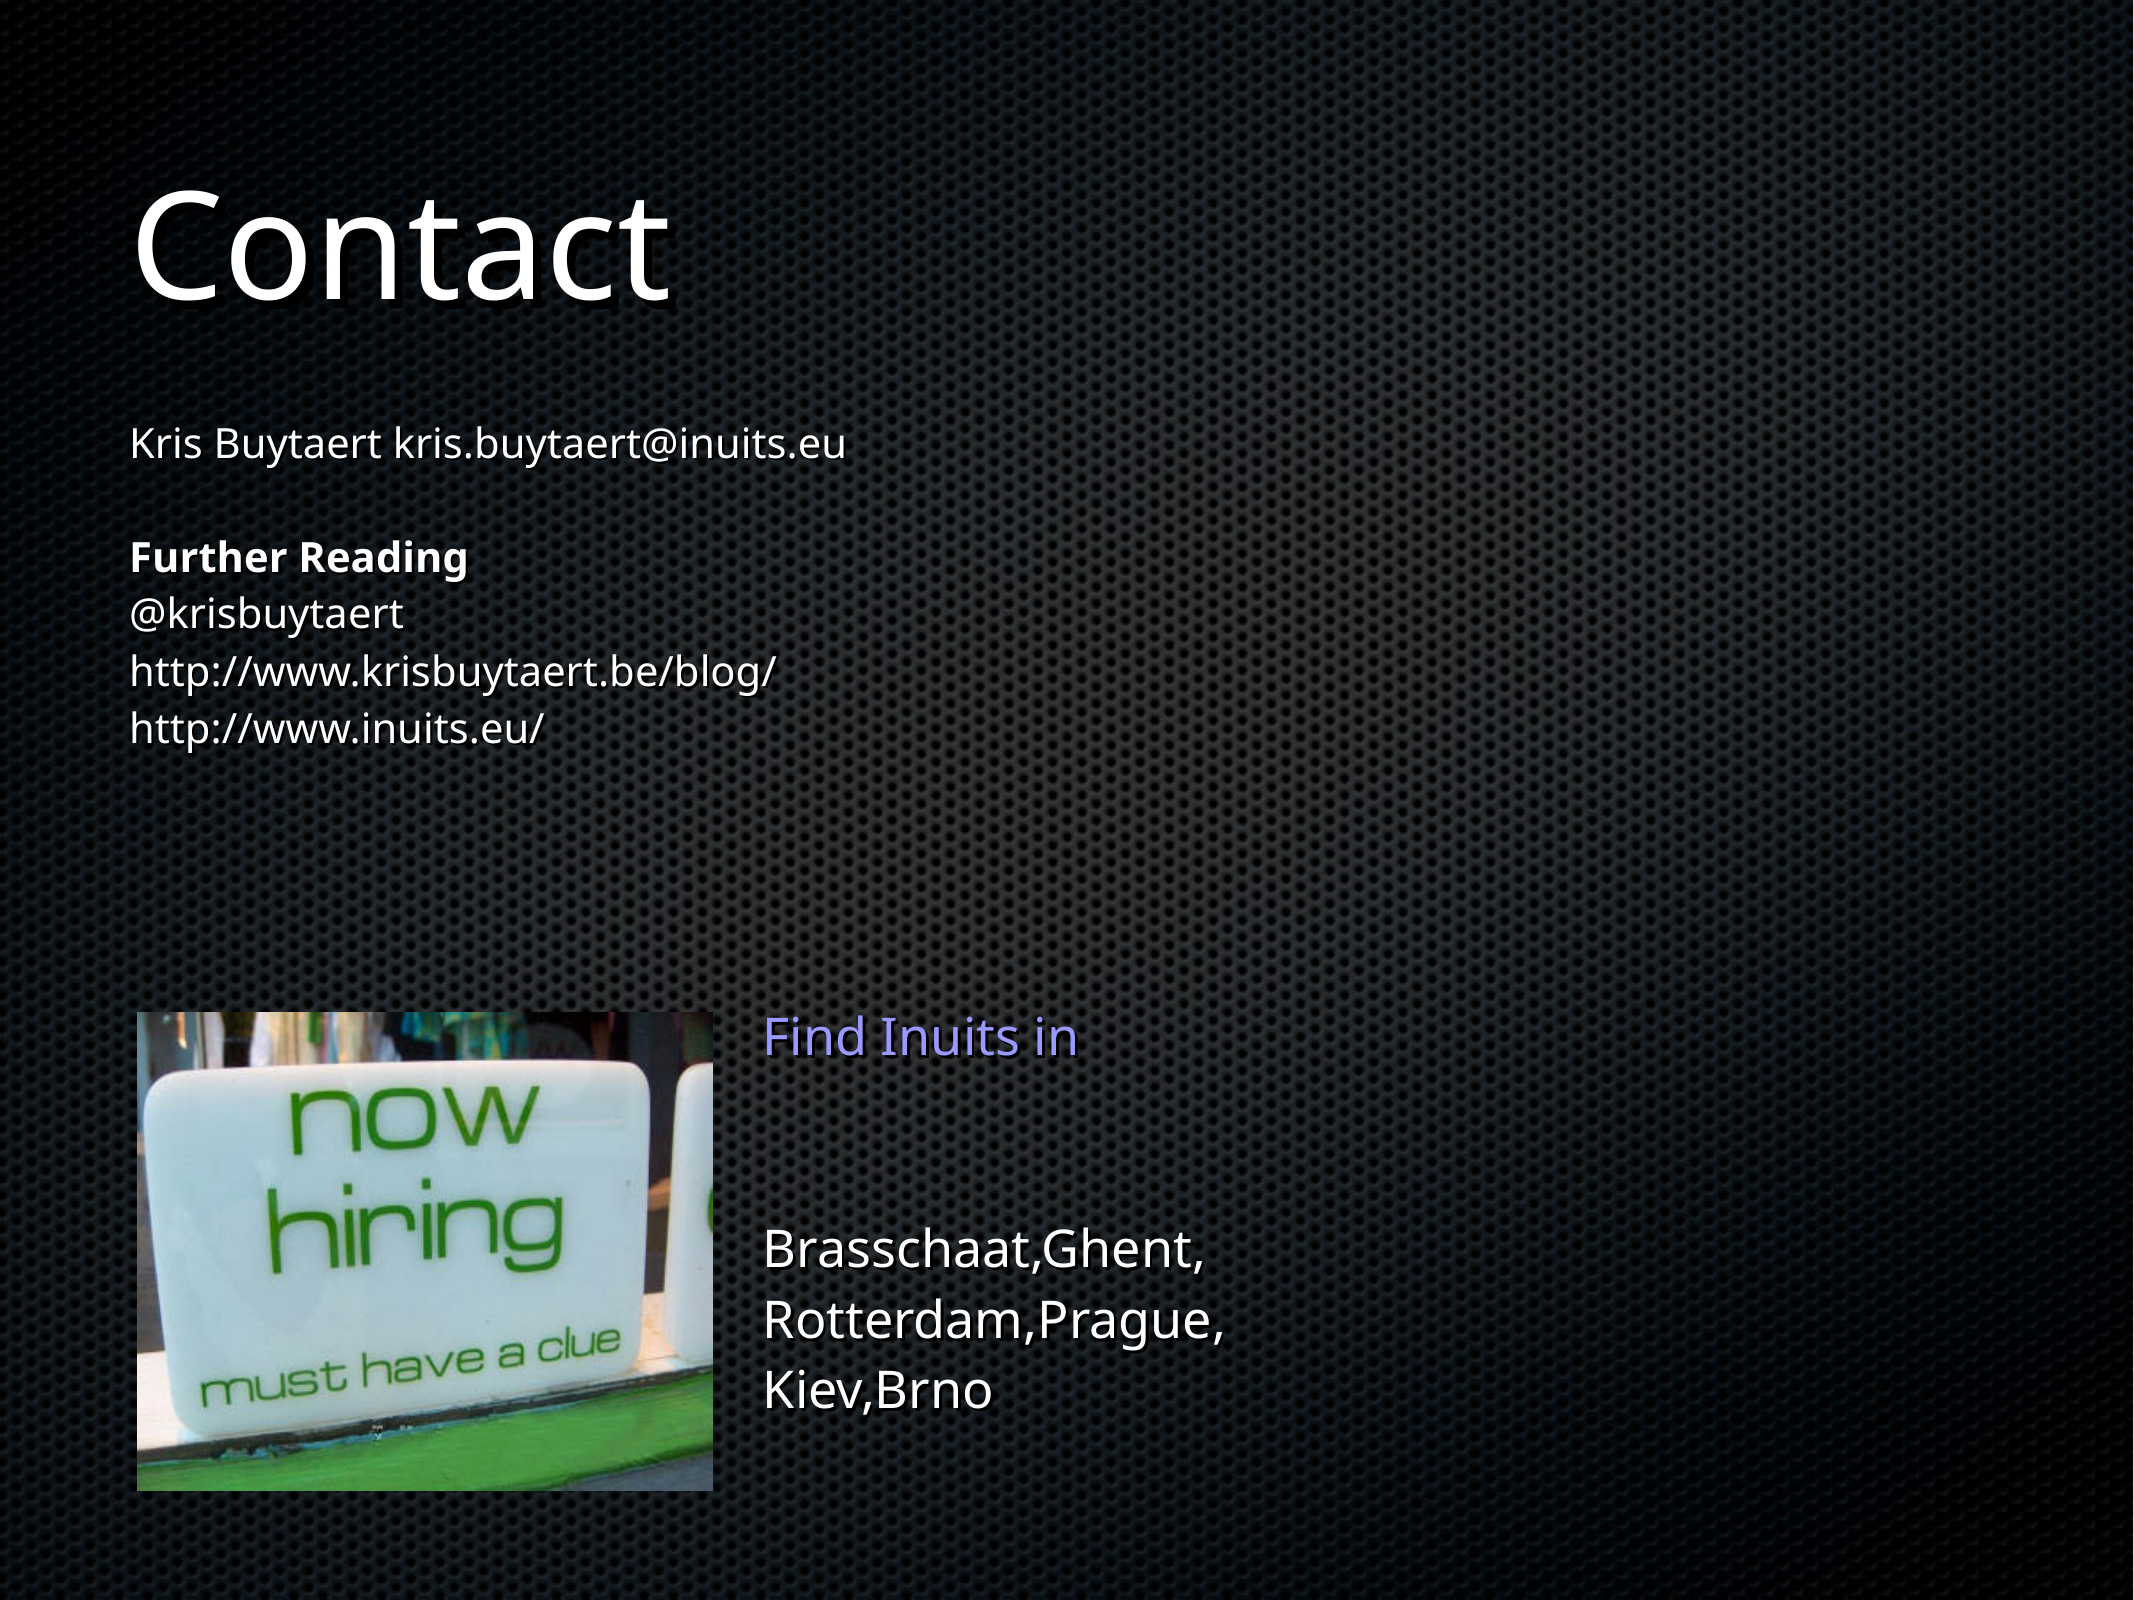

# Contact
Kris Buytaert kris.buytaert@inuits.eu
Further Reading
@krisbuytaert
http://www.krisbuytaert.be/blog/
http://www.inuits.eu/
Find Inuits in
Brasschaat,Ghent,
Rotterdam,Prague,
Kiev,Brno